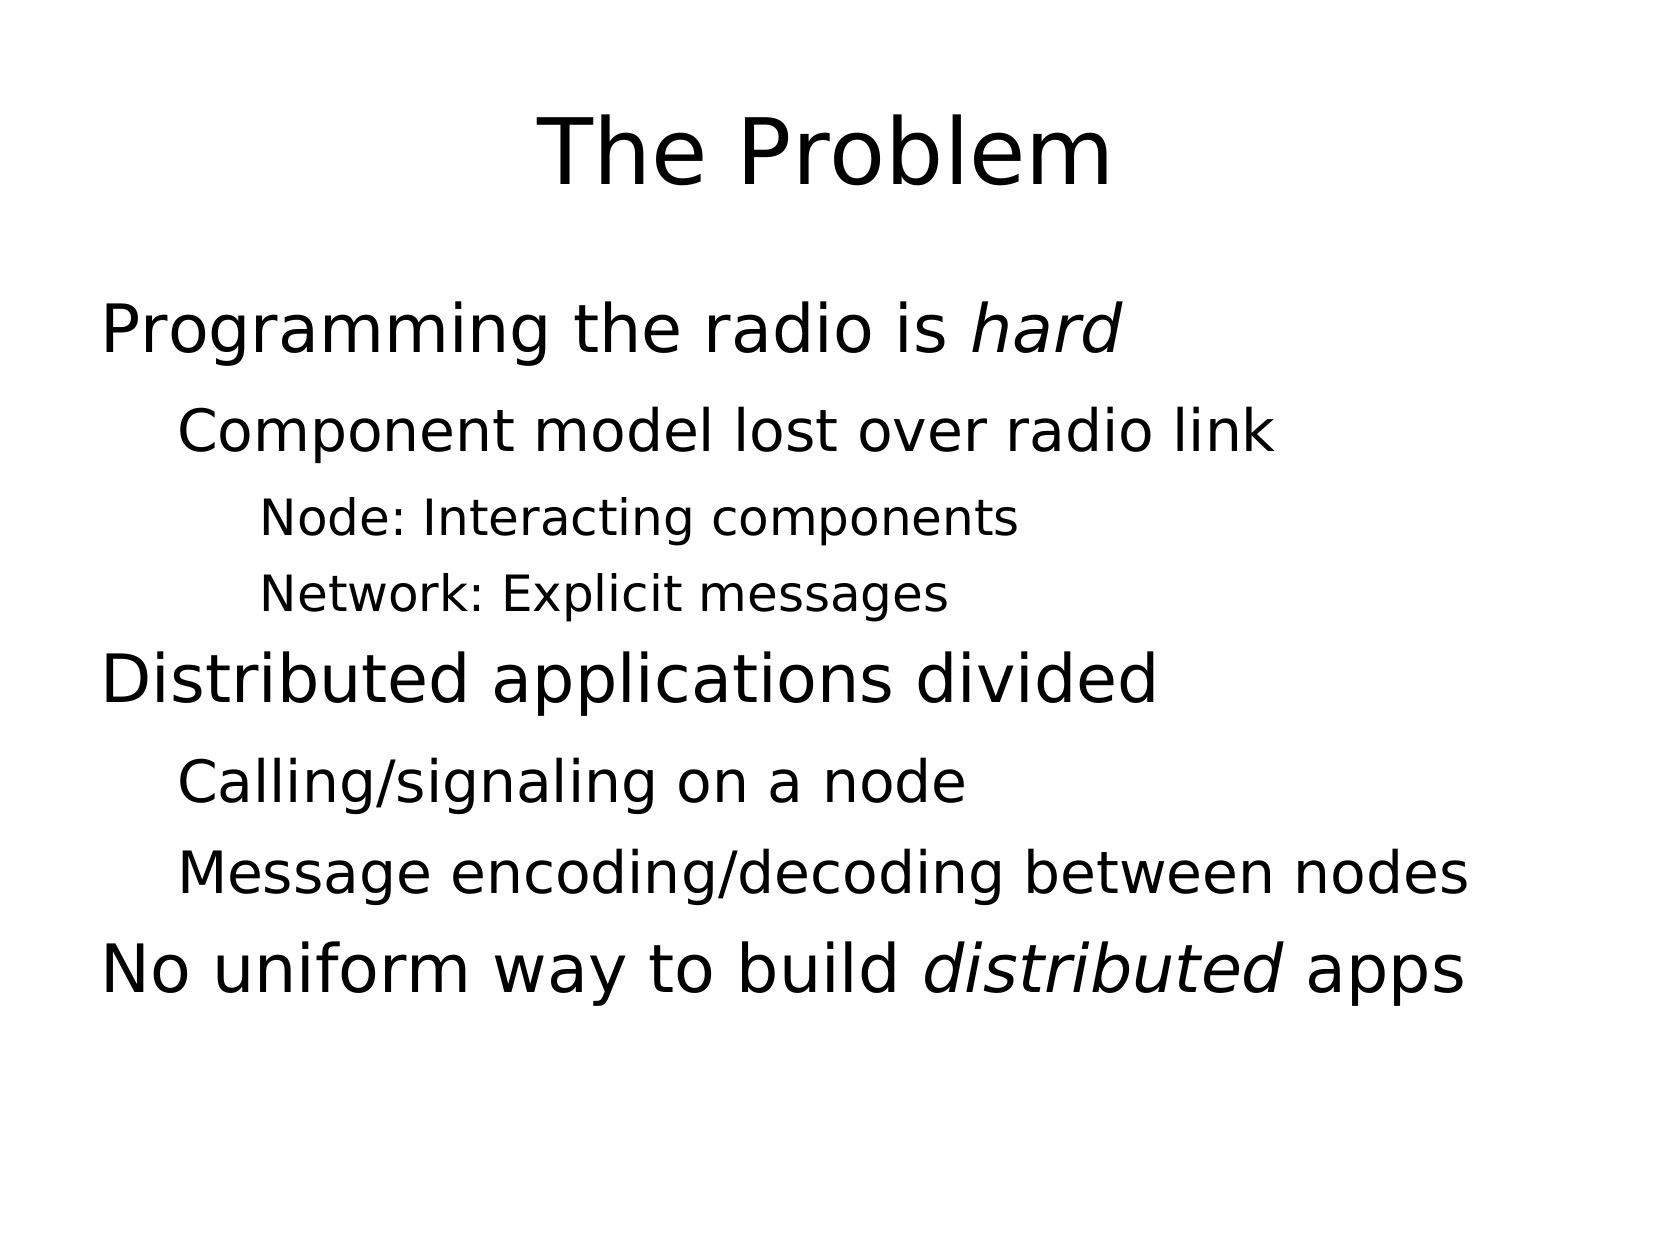

# The Problem
Programming the radio is hard
Component model lost over radio link
Node: Interacting components
Network: Explicit messages
Distributed applications divided
Calling/signaling on a node
Message encoding/decoding between nodes
No uniform way to build distributed apps